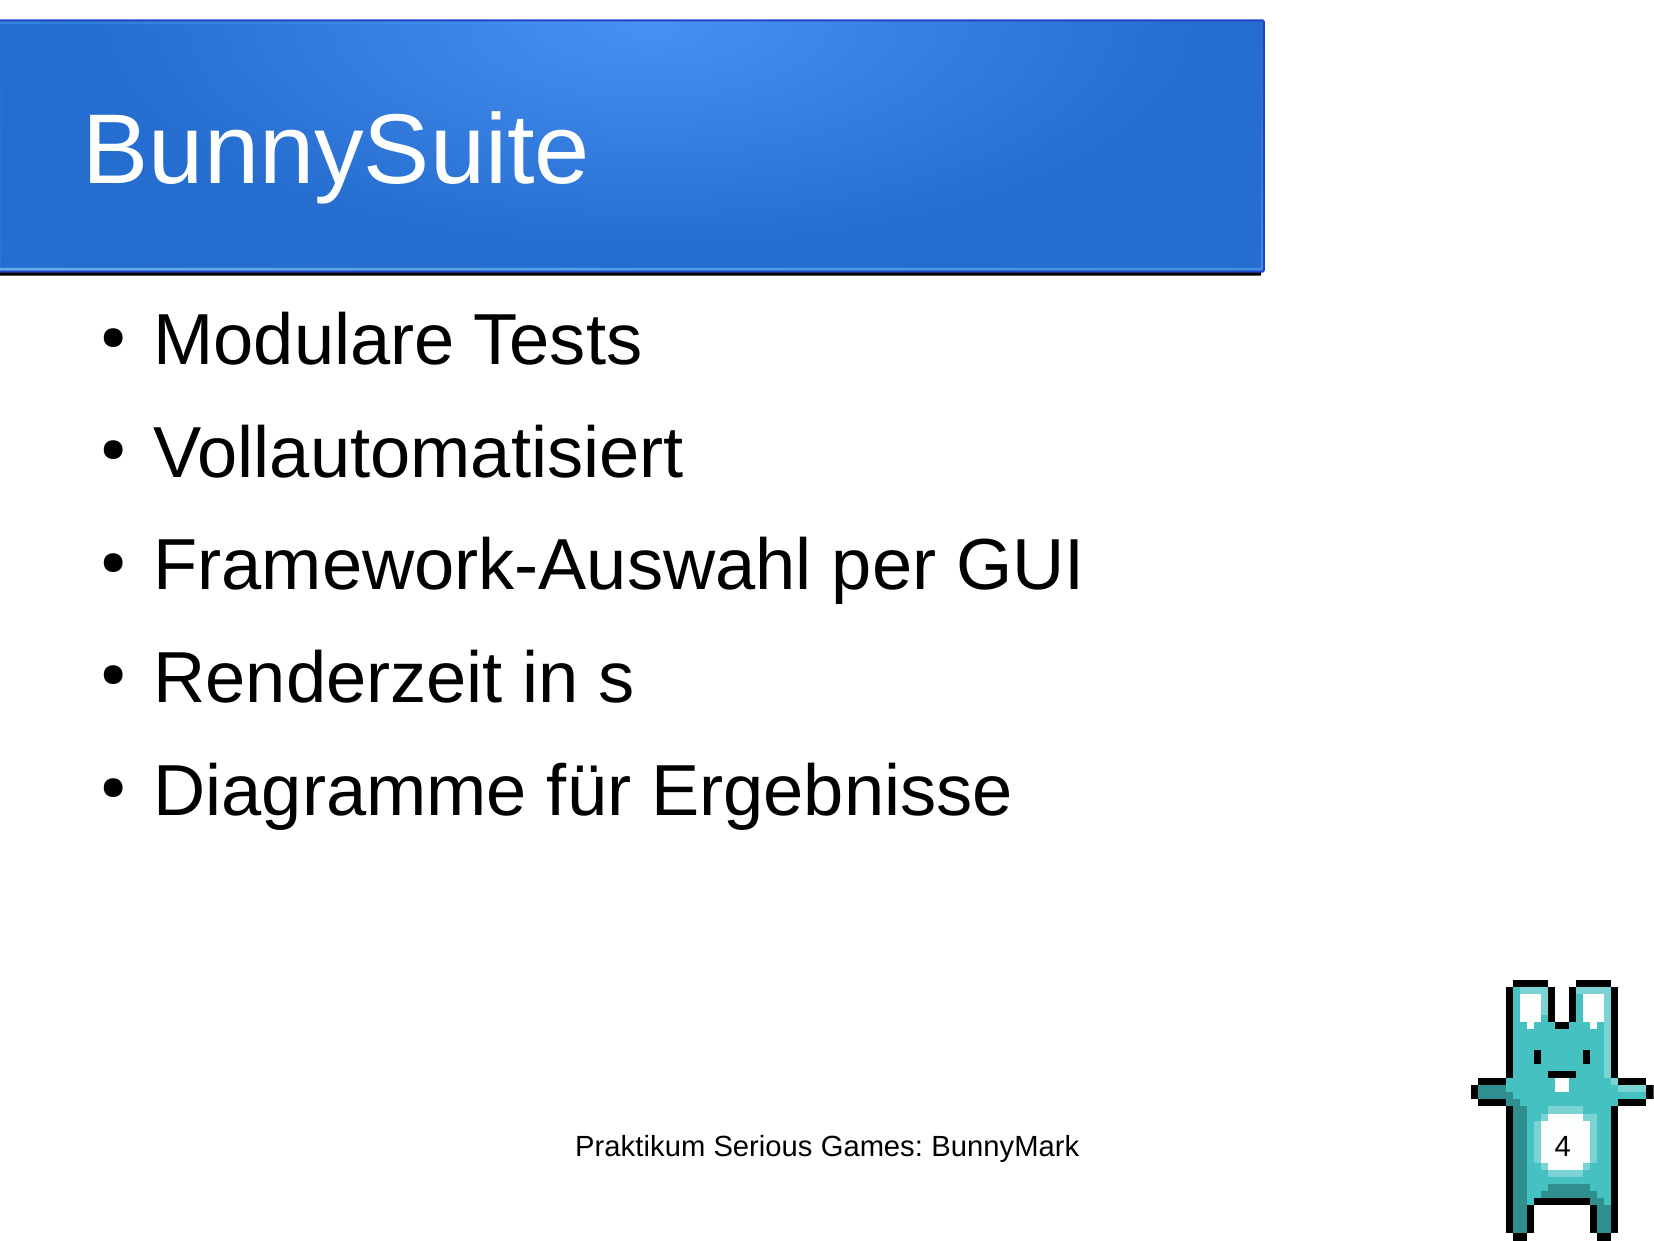

# BunnySuite
Modulare Tests
Vollautomatisiert
Framework-Auswahl per GUI
Renderzeit in s
Diagramme für Ergebnisse
Praktikum Serious Games: BunnyMark
4